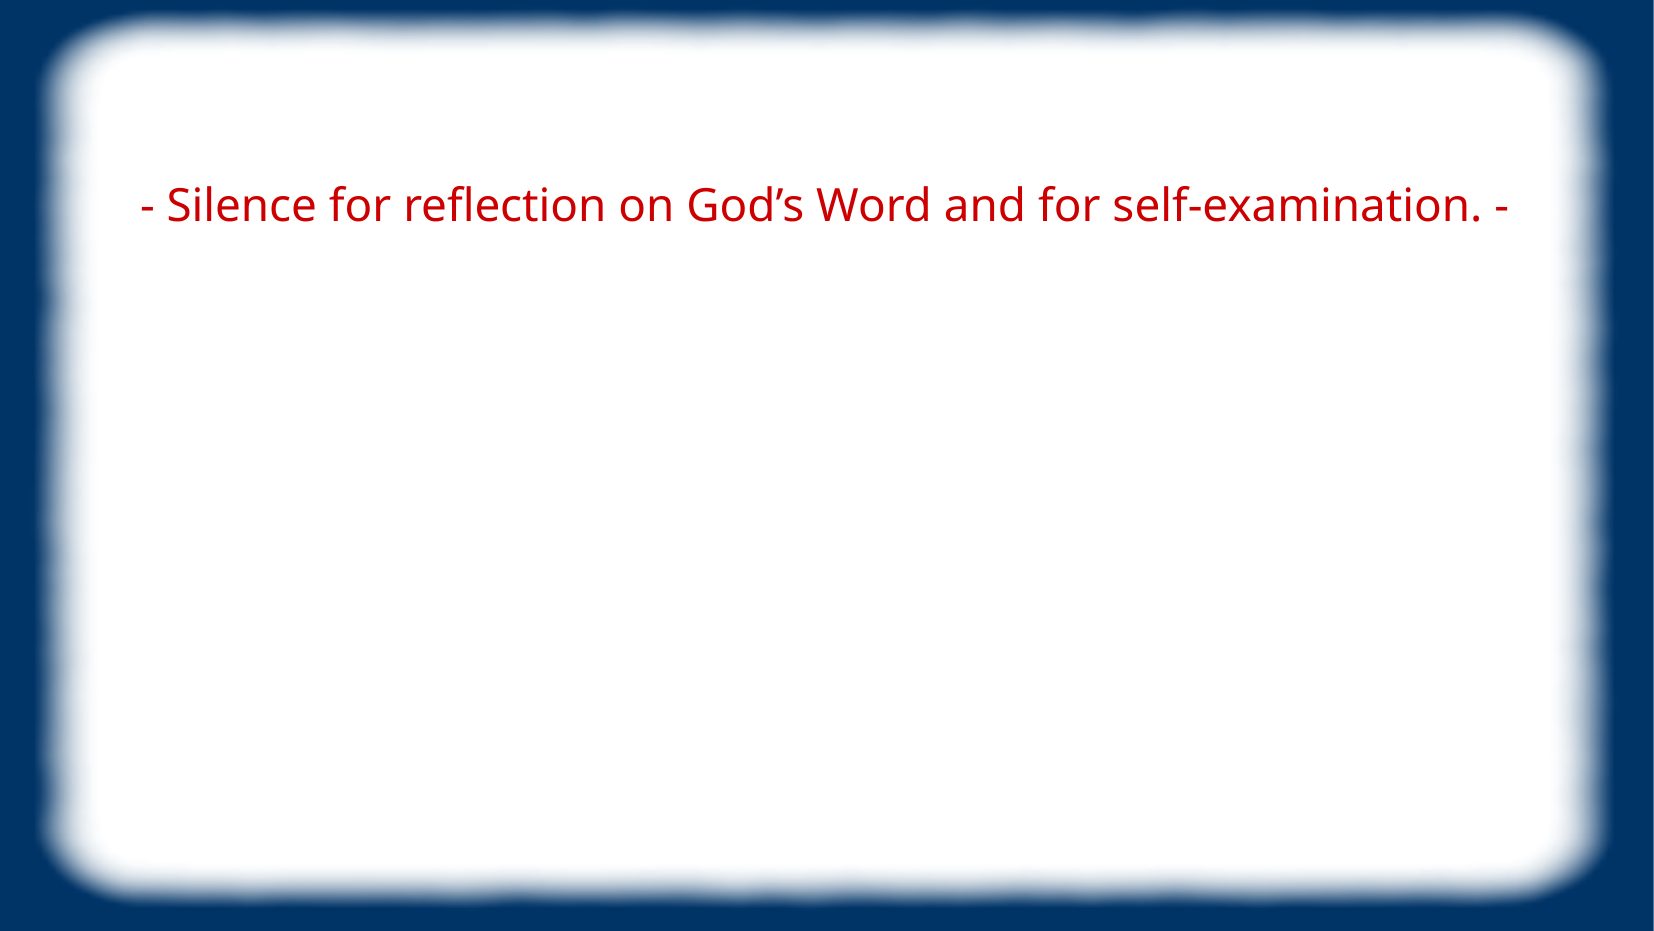

- Silence for reflection on God’s Word and for self-examination. -